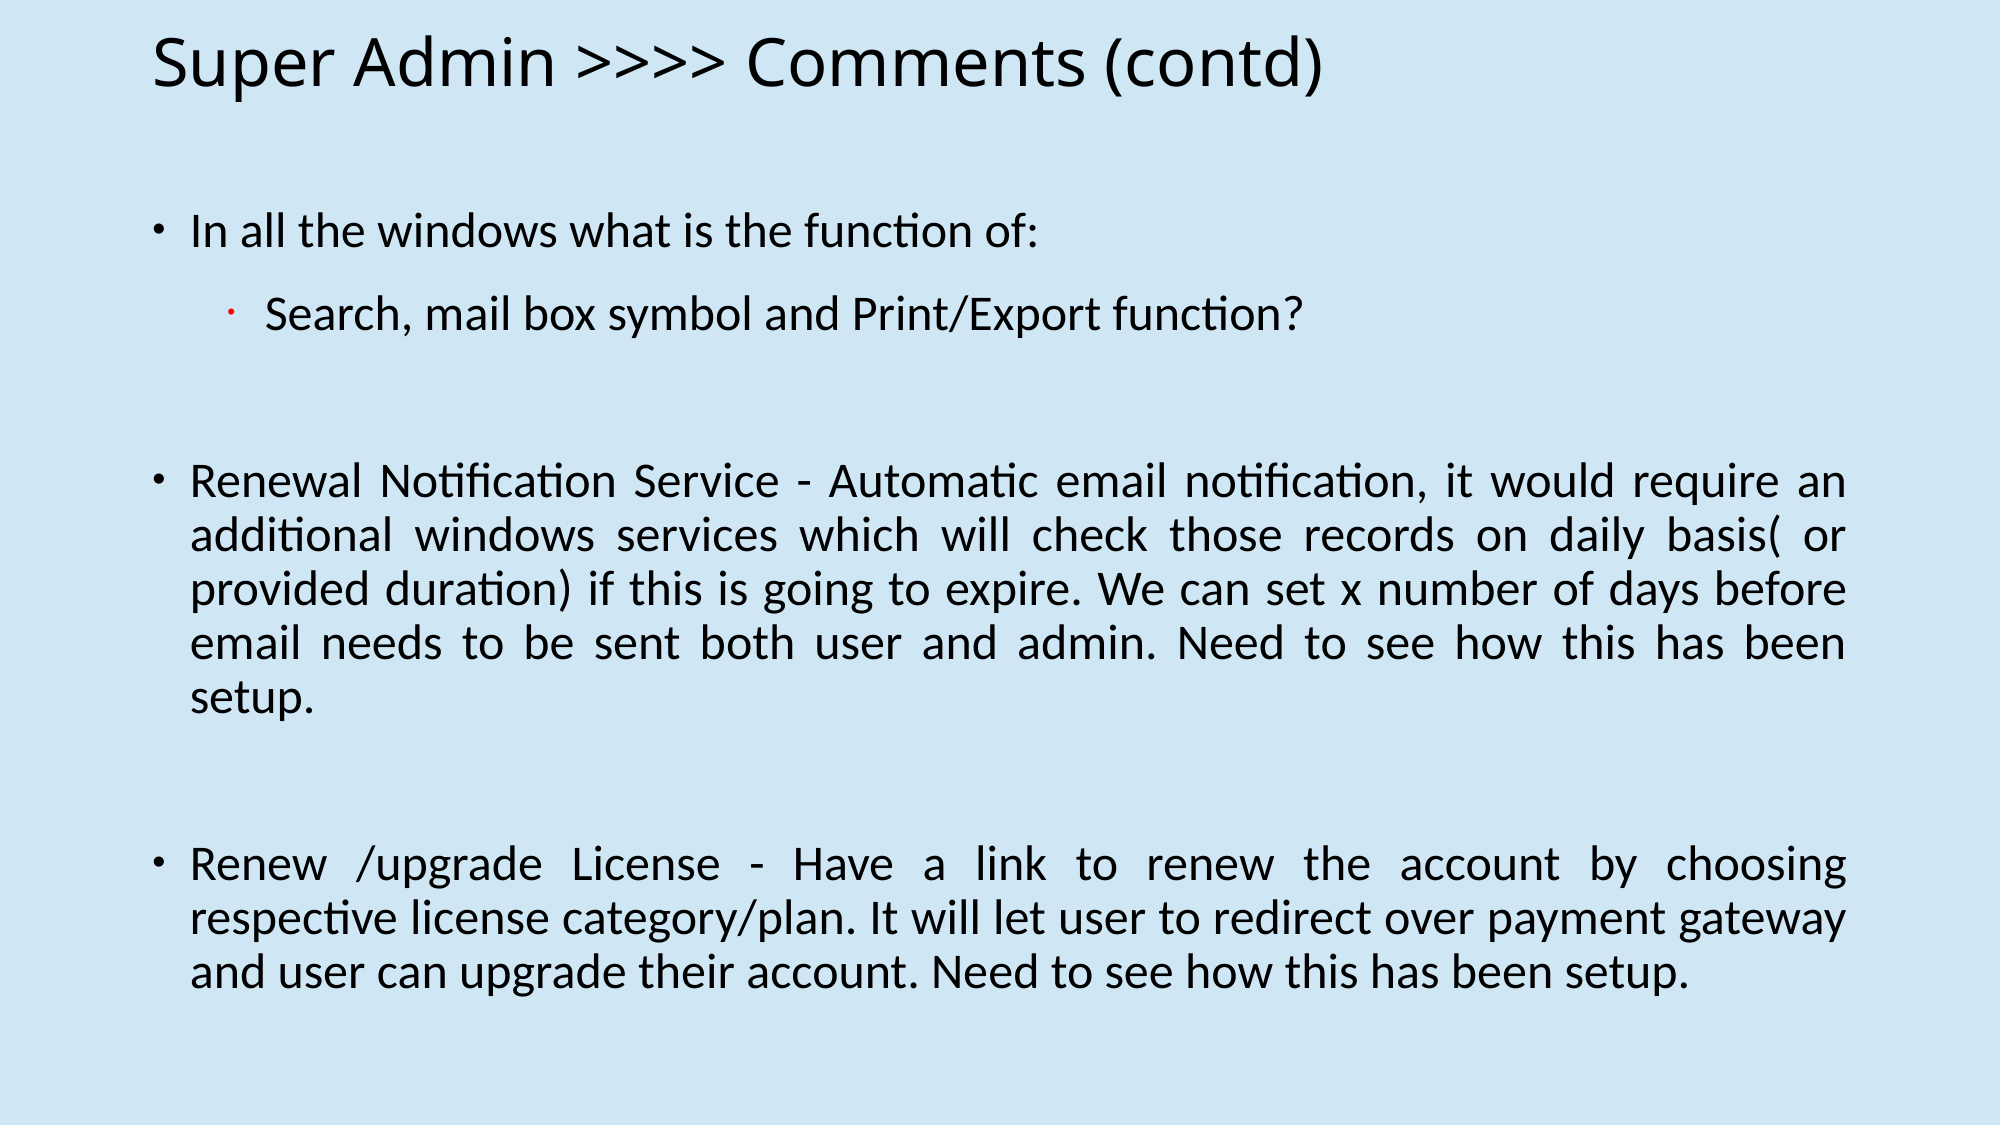

# Super Admin >>>> Comments (contd)
In all the windows what is the function of:
Search, mail box symbol and Print/Export function?
Renewal Notification Service - Automatic email notification, it would require an additional windows services which will check those records on daily basis( or provided duration) if this is going to expire. We can set x number of days before email needs to be sent both user and admin. Need to see how this has been setup.
Renew /upgrade License - Have a link to renew the account by choosing respective license category/plan. It will let user to redirect over payment gateway and user can upgrade their account. Need to see how this has been setup.